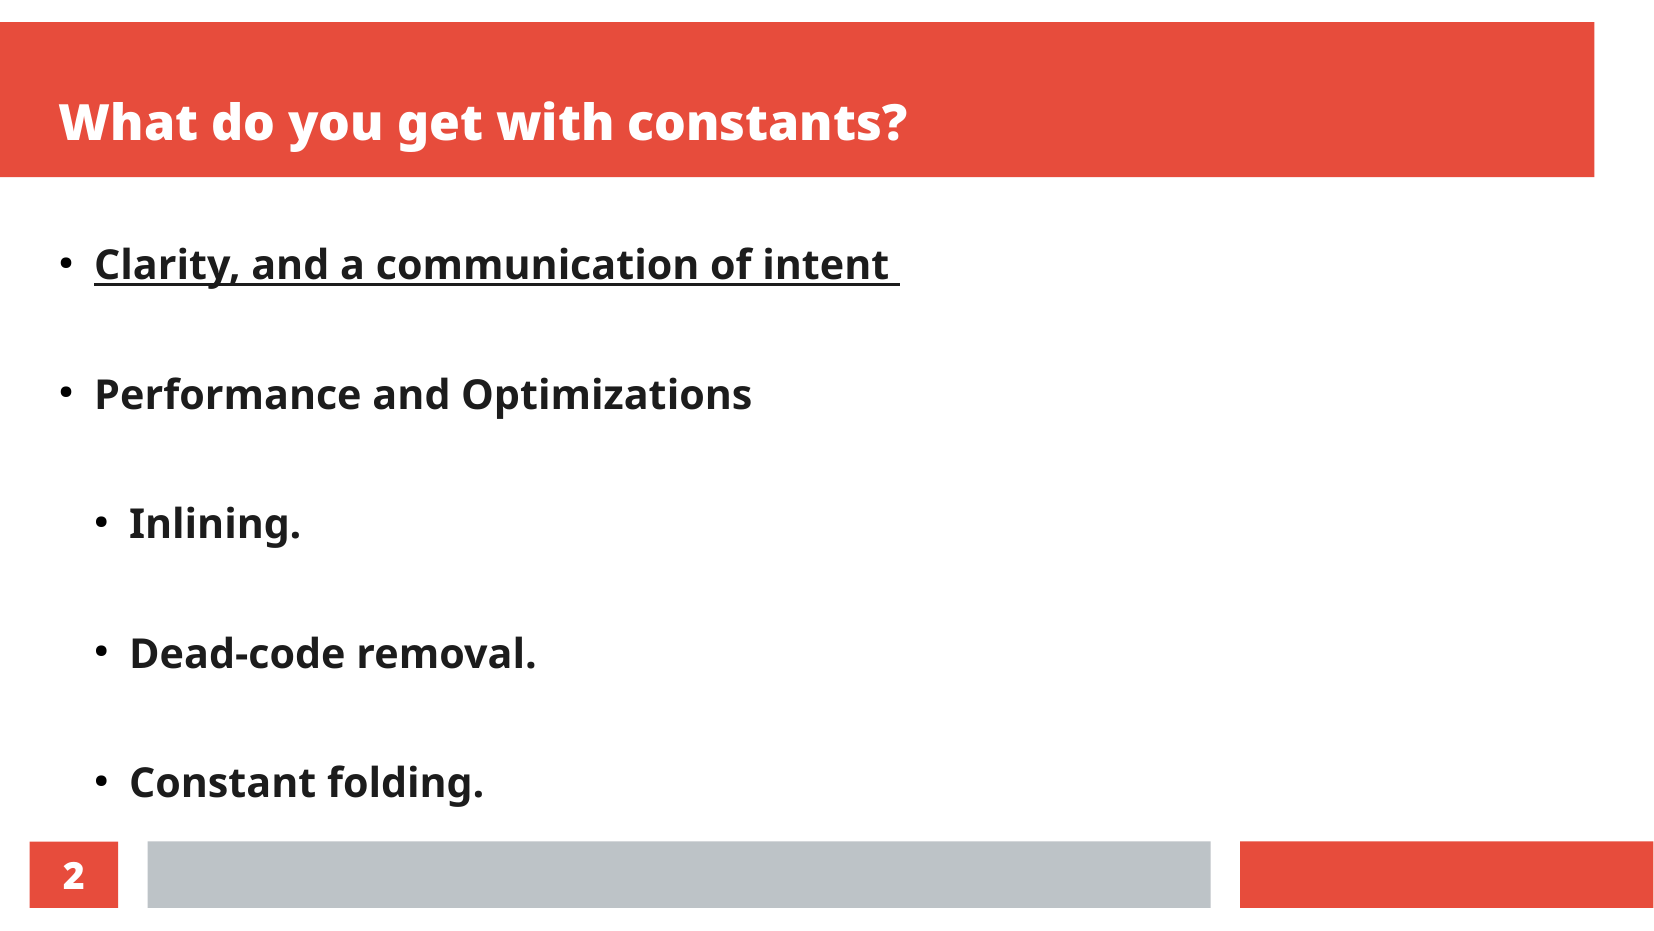

# What do you get with constants?
Clarity, and a communication of intent
Performance and Optimizations
Inlining.
Dead-code removal.
Constant folding.
2